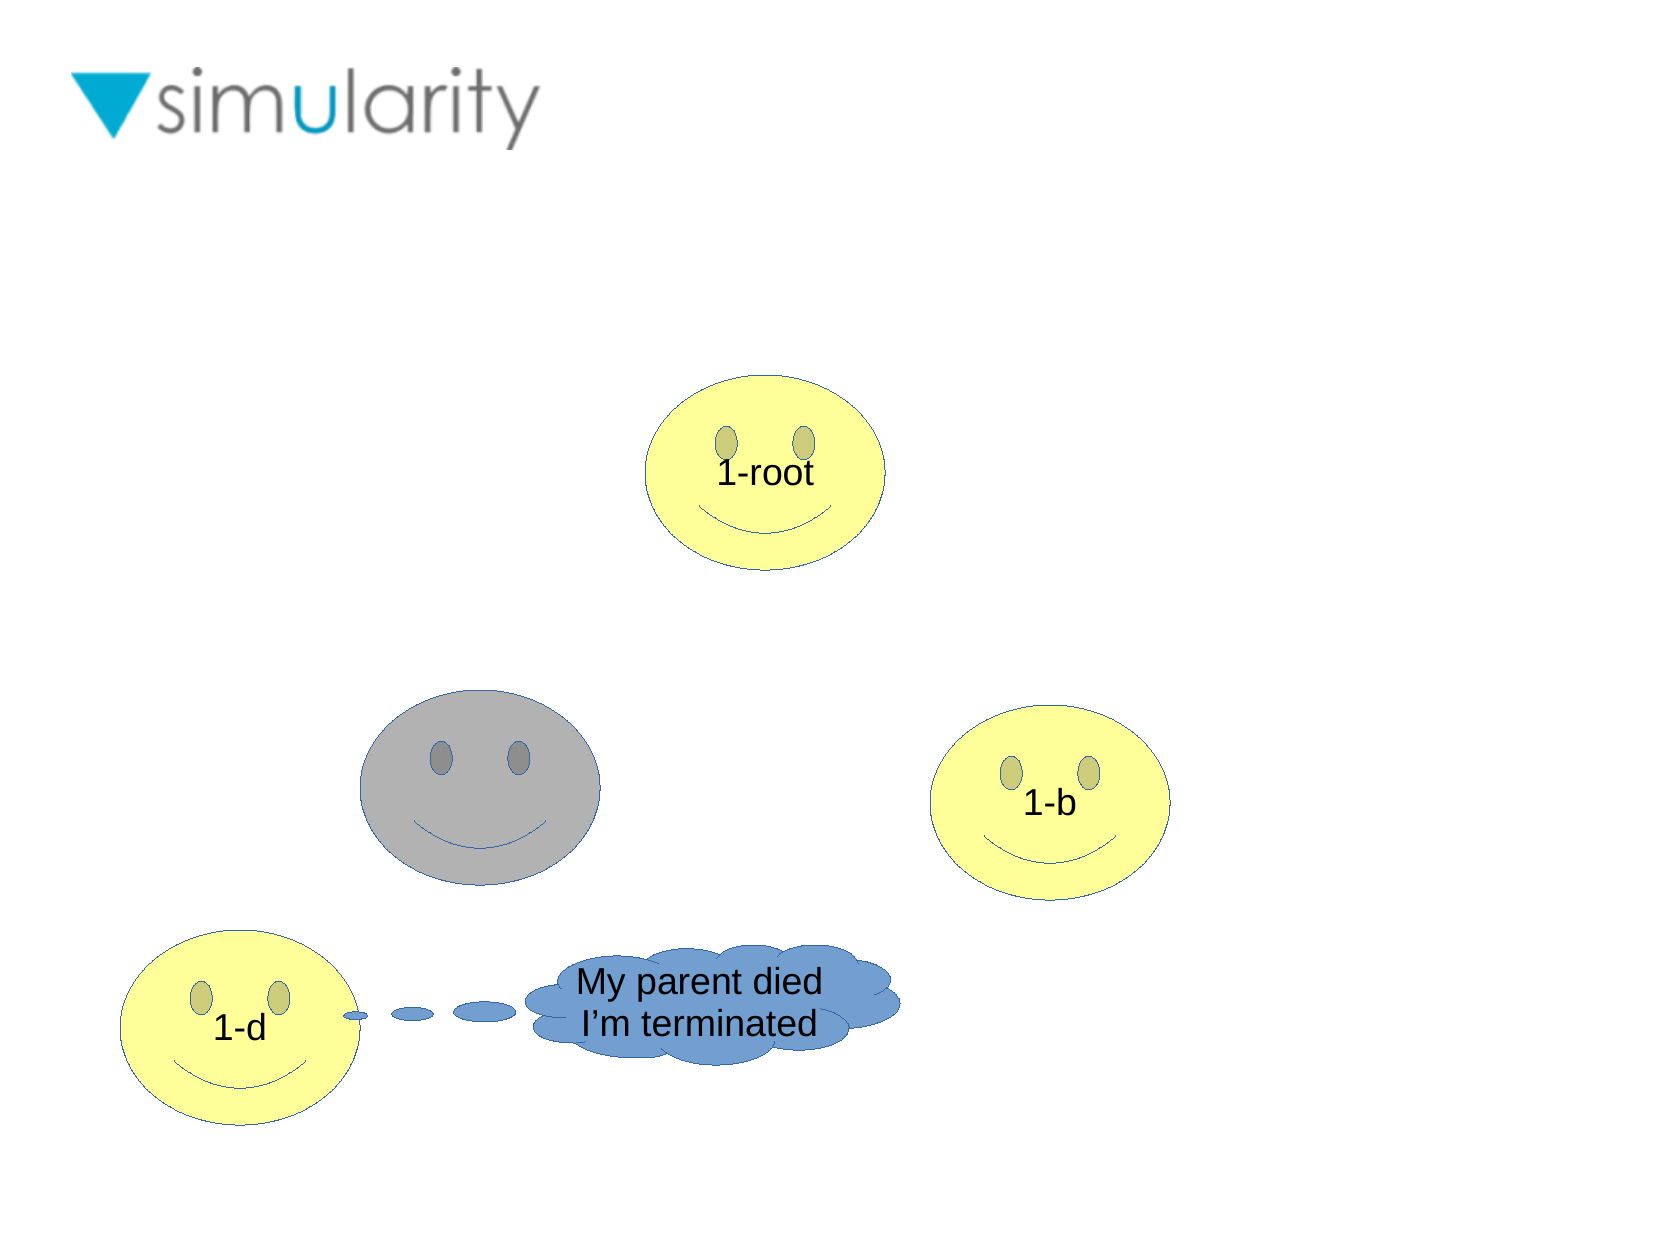

#
1-root
1-b
1-d
My parent died
I’m terminated